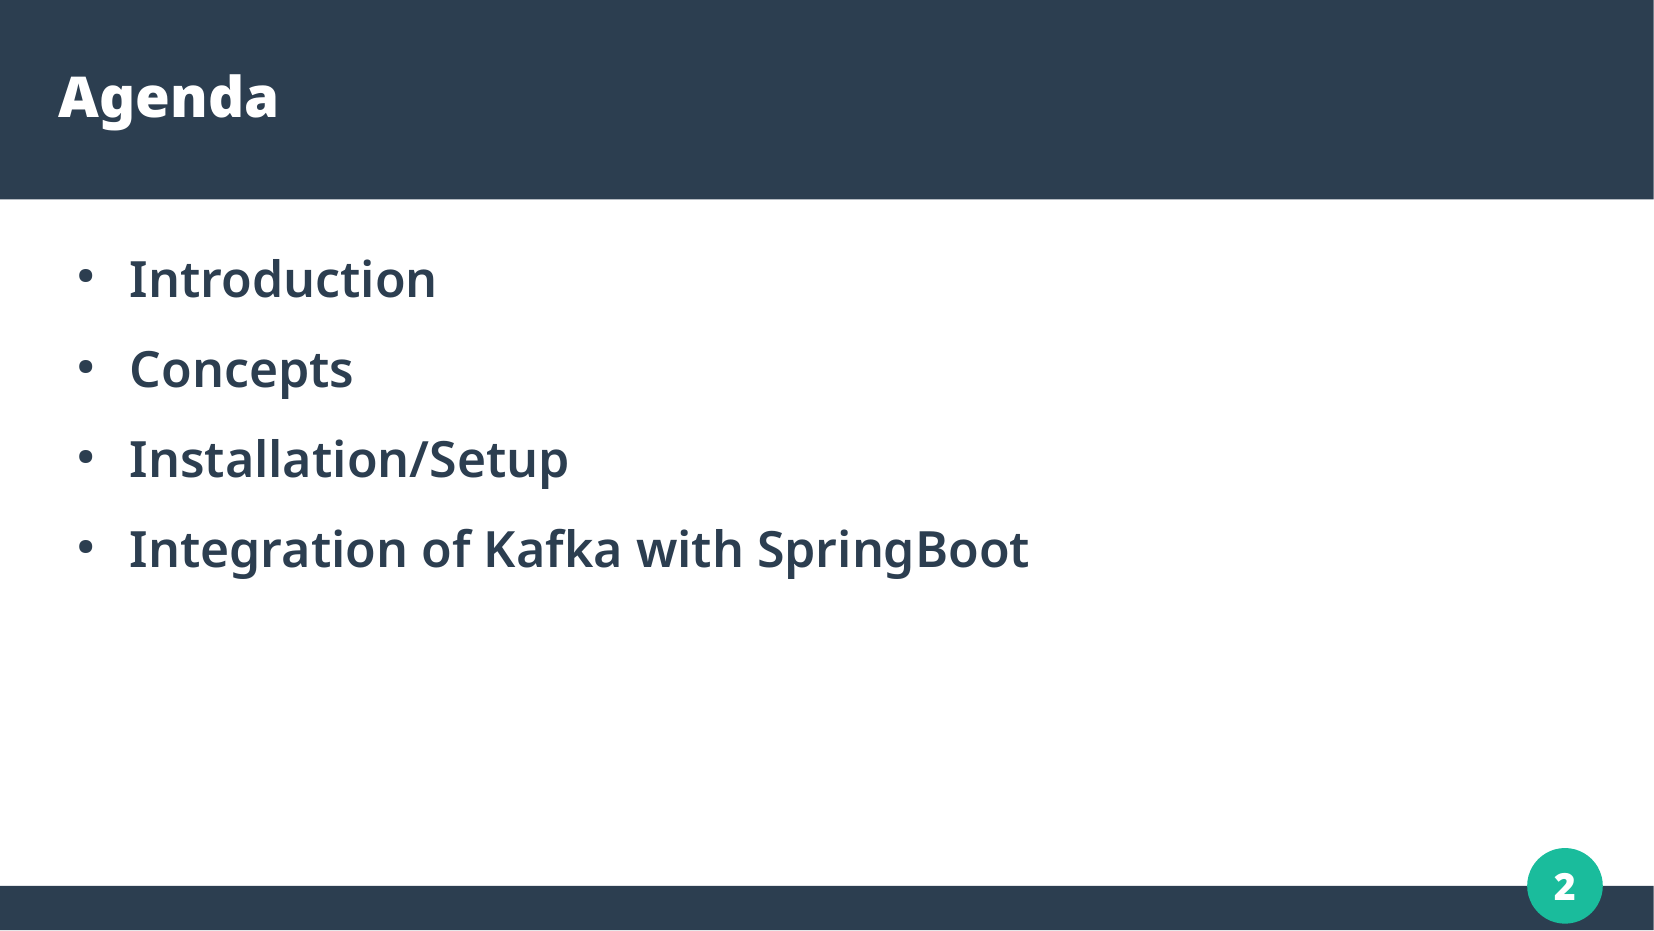

# Agenda
Introduction
Concepts
Installation/Setup
Integration of Kafka with SpringBoot